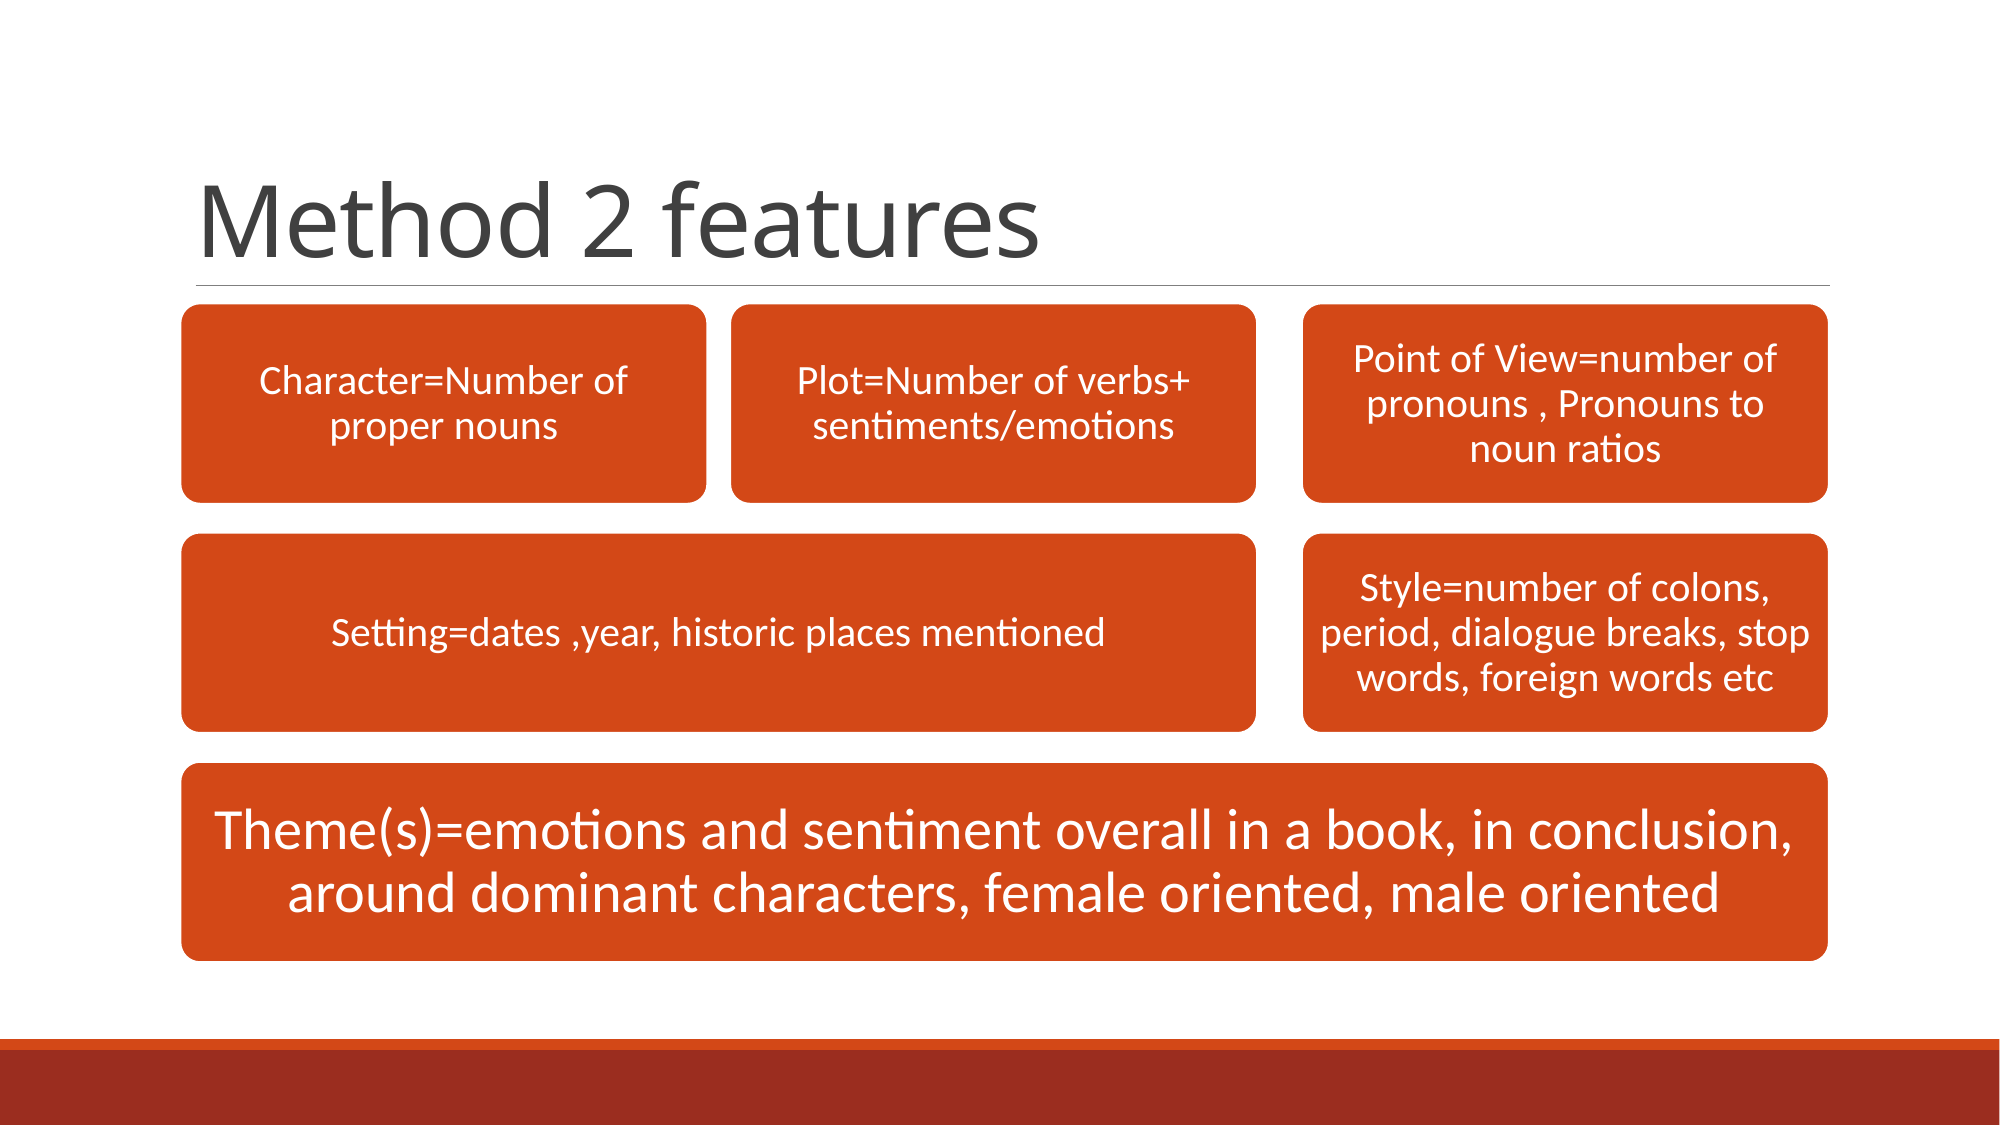

# Method 2 features
Character=Number of proper nouns
Plot=Number of verbs+ sentiments/emotions
Point of View=number of pronouns , Pronouns to noun ratios
Setting=dates ,year, historic places mentioned
Style=number of colons, period, dialogue breaks, stop words, foreign words etc
Theme(s)=emotions and sentiment overall in a book, in conclusion, around dominant characters, female oriented, male oriented